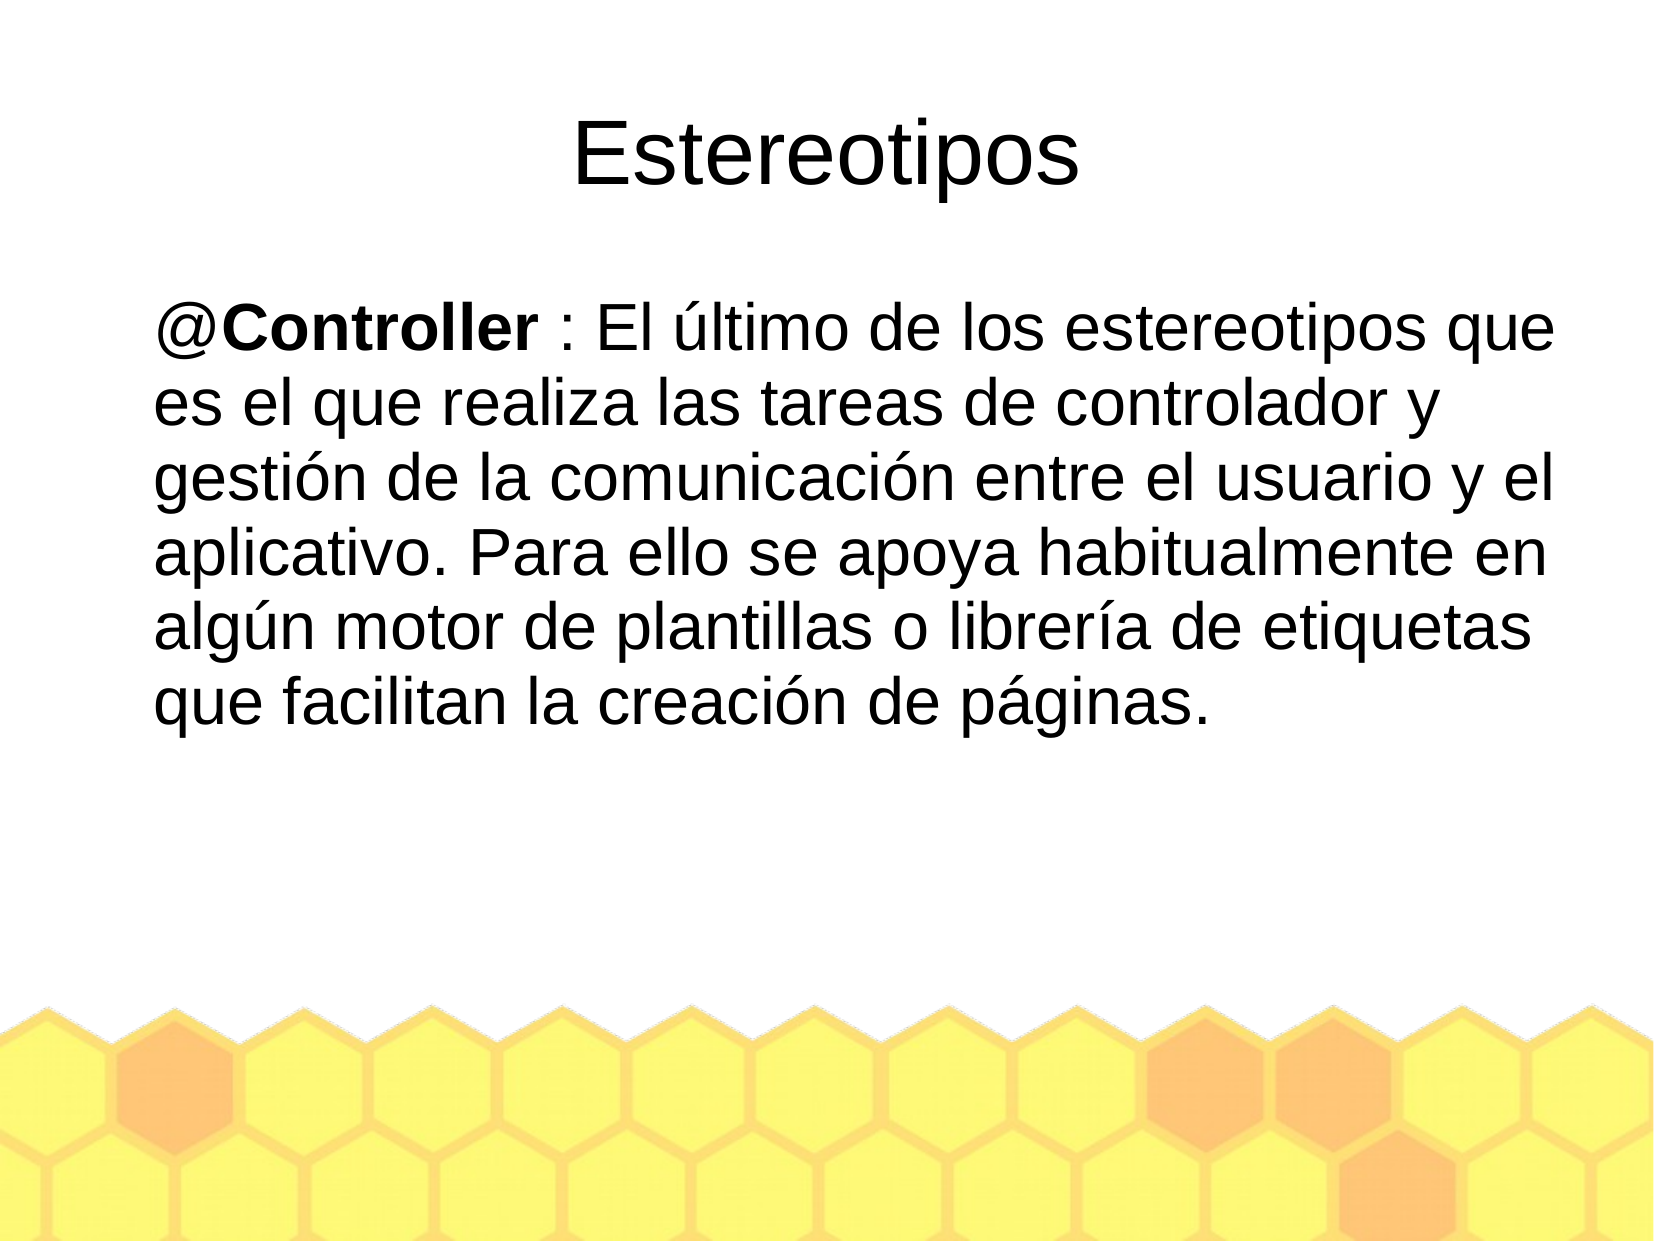

# Estereotipos
@Controller : El último de los estereotipos que es el que realiza las tareas de controlador y gestión de la comunicación entre el usuario y el aplicativo. Para ello se apoya habitualmente en algún motor de plantillas o librería de etiquetas que facilitan la creación de páginas.